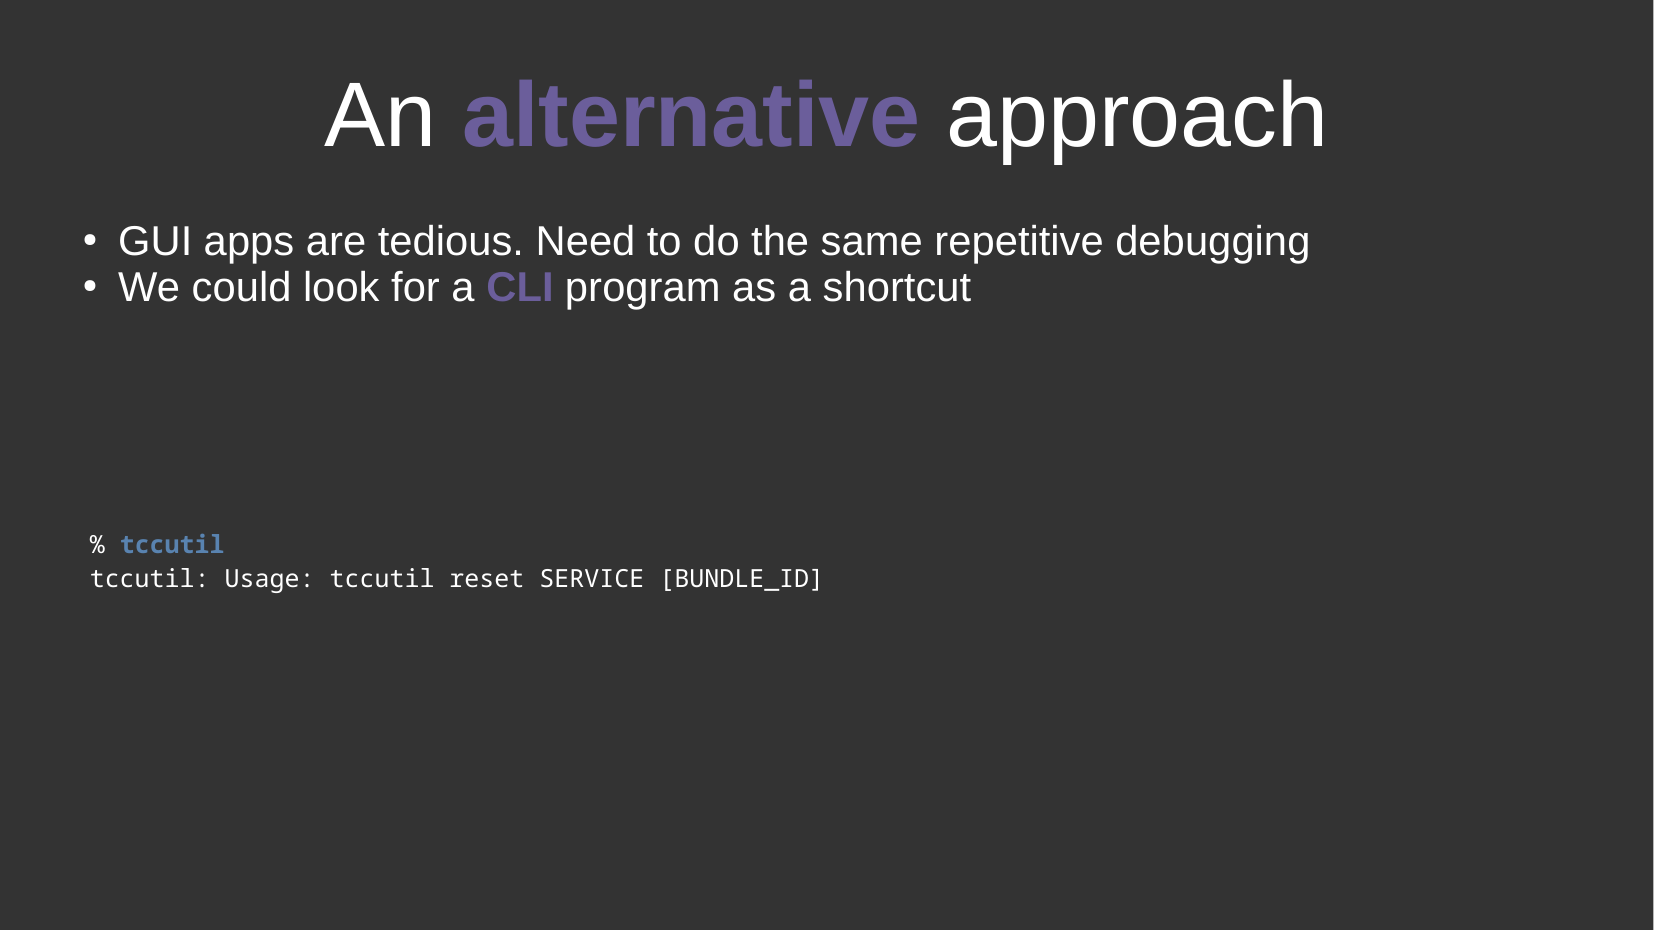

# An alternative approach
GUI apps are tedious. Need to do the same repetitive debugging
We could look for a CLI program as a shortcut
% tccutil
tccutil: Usage: tccutil reset SERVICE [BUNDLE_ID]